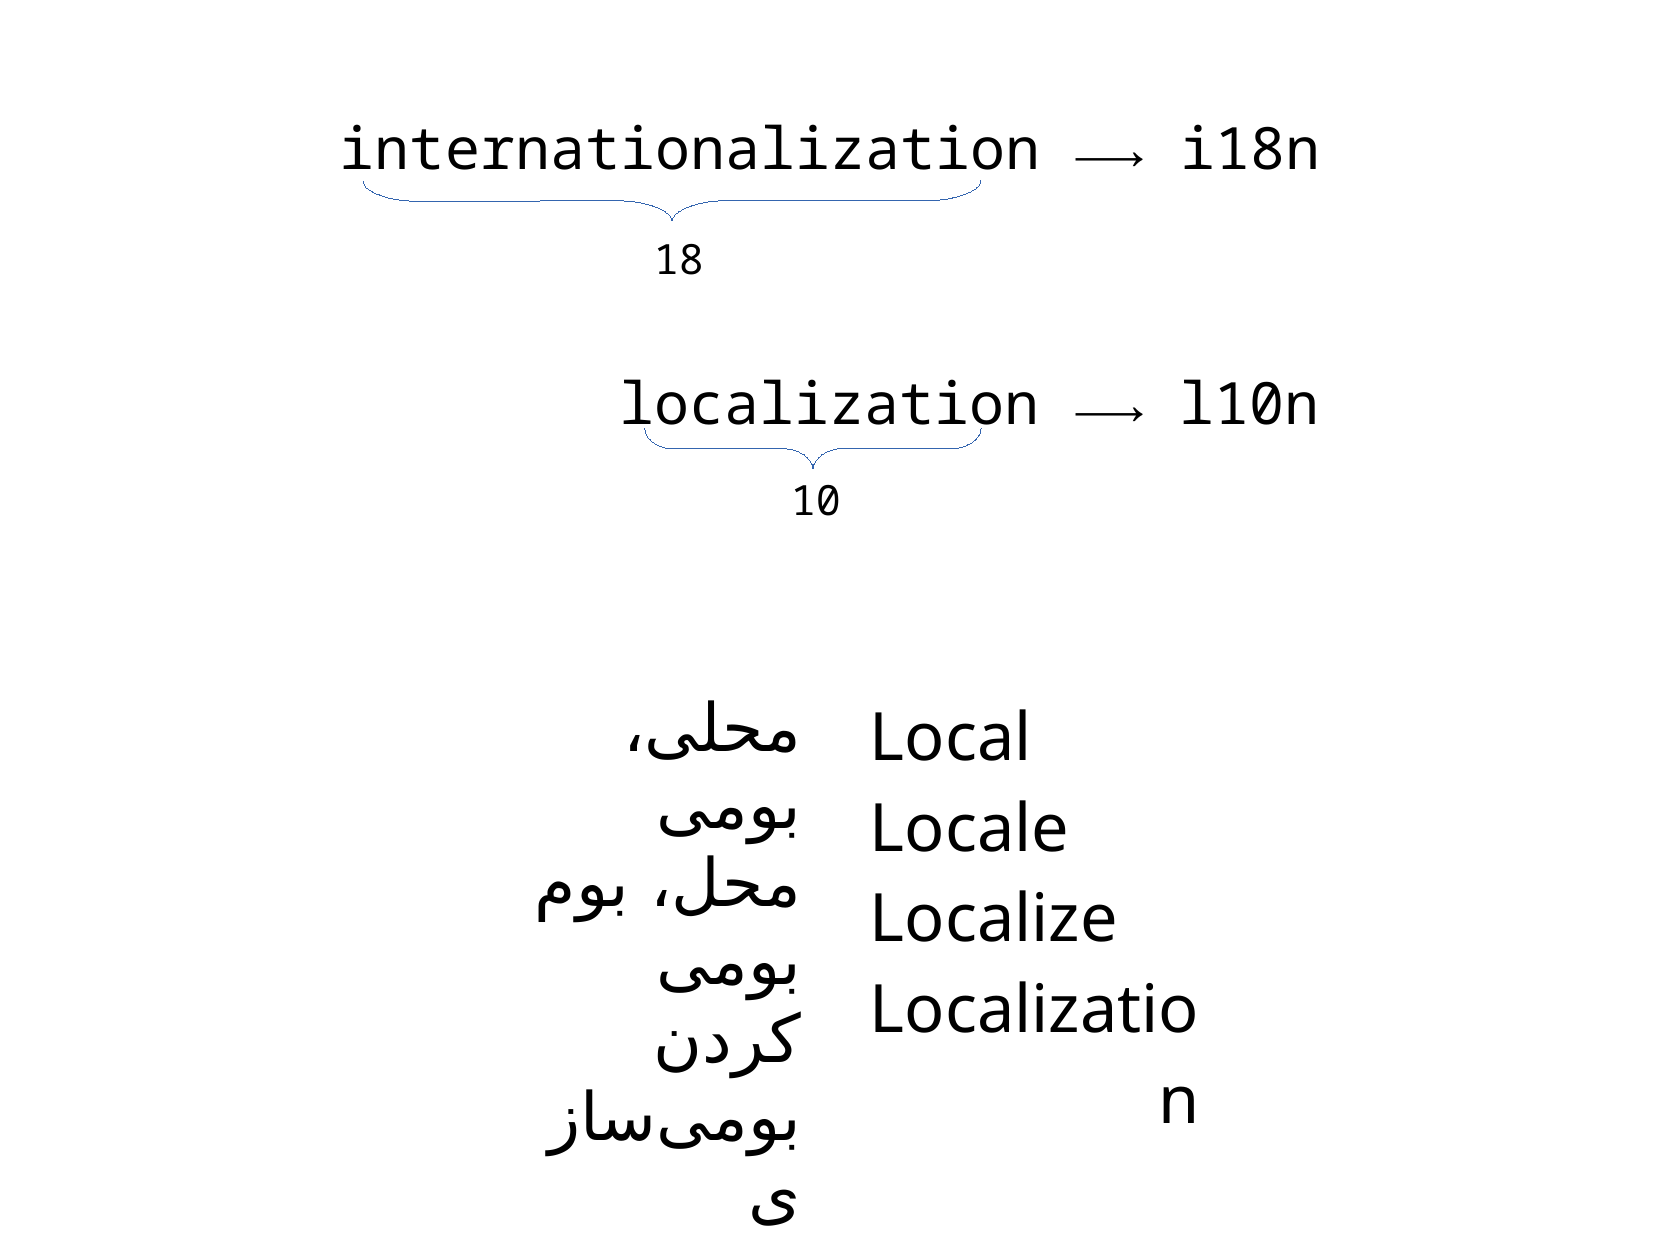

# internationalization ⟶ i18n
18
localization ⟶ l10n
10
Local
Locale
Localize
Localization
محلی، بومی
محل، بوم
بومی کردن
بومی‌سازی